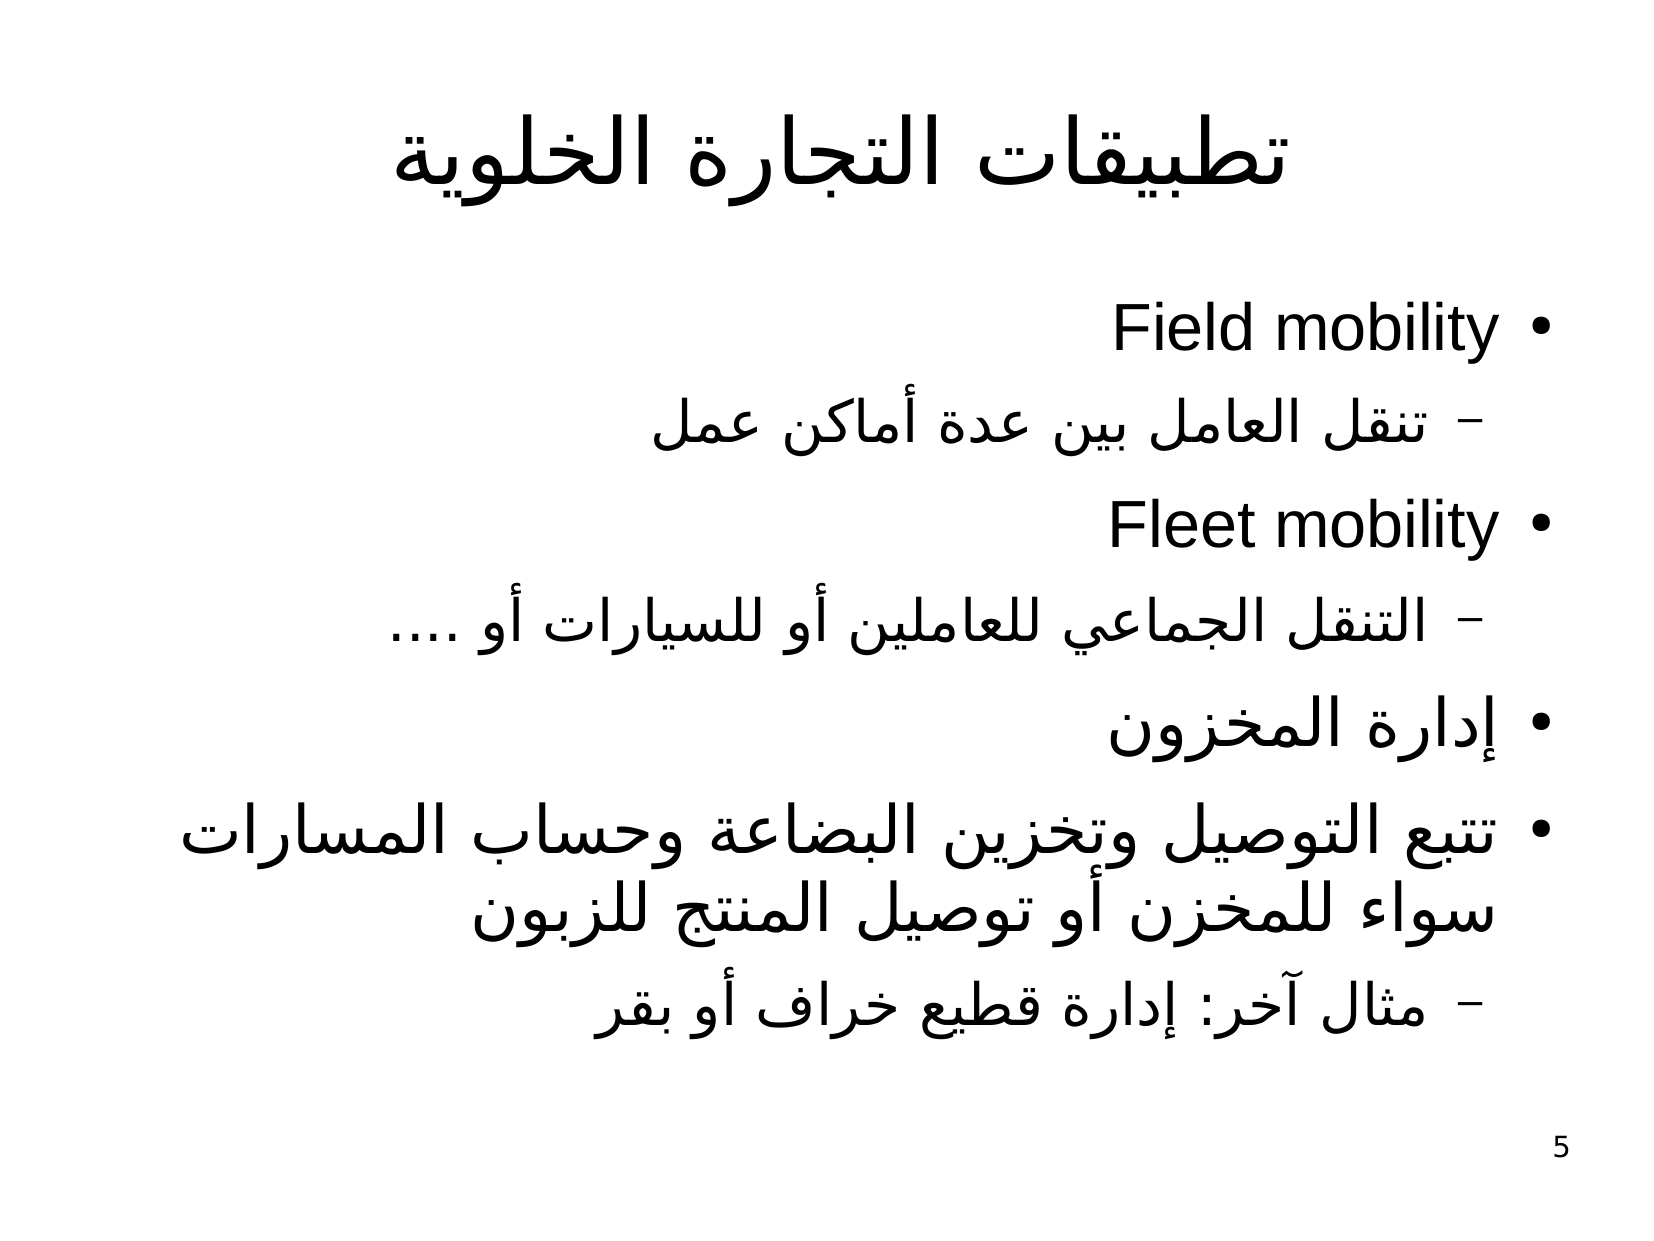

# تطبيقات التجارة الخلوية
Field mobility
تنقل العامل بين عدة أماكن عمل
Fleet mobility
التنقل الجماعي للعاملين أو للسيارات أو ....
إدارة المخزون
تتبع التوصيل وتخزين البضاعة وحساب المسارات سواء للمخزن أو توصيل المنتج للزبون
مثال آخر: إدارة قطيع خراف أو بقر
5